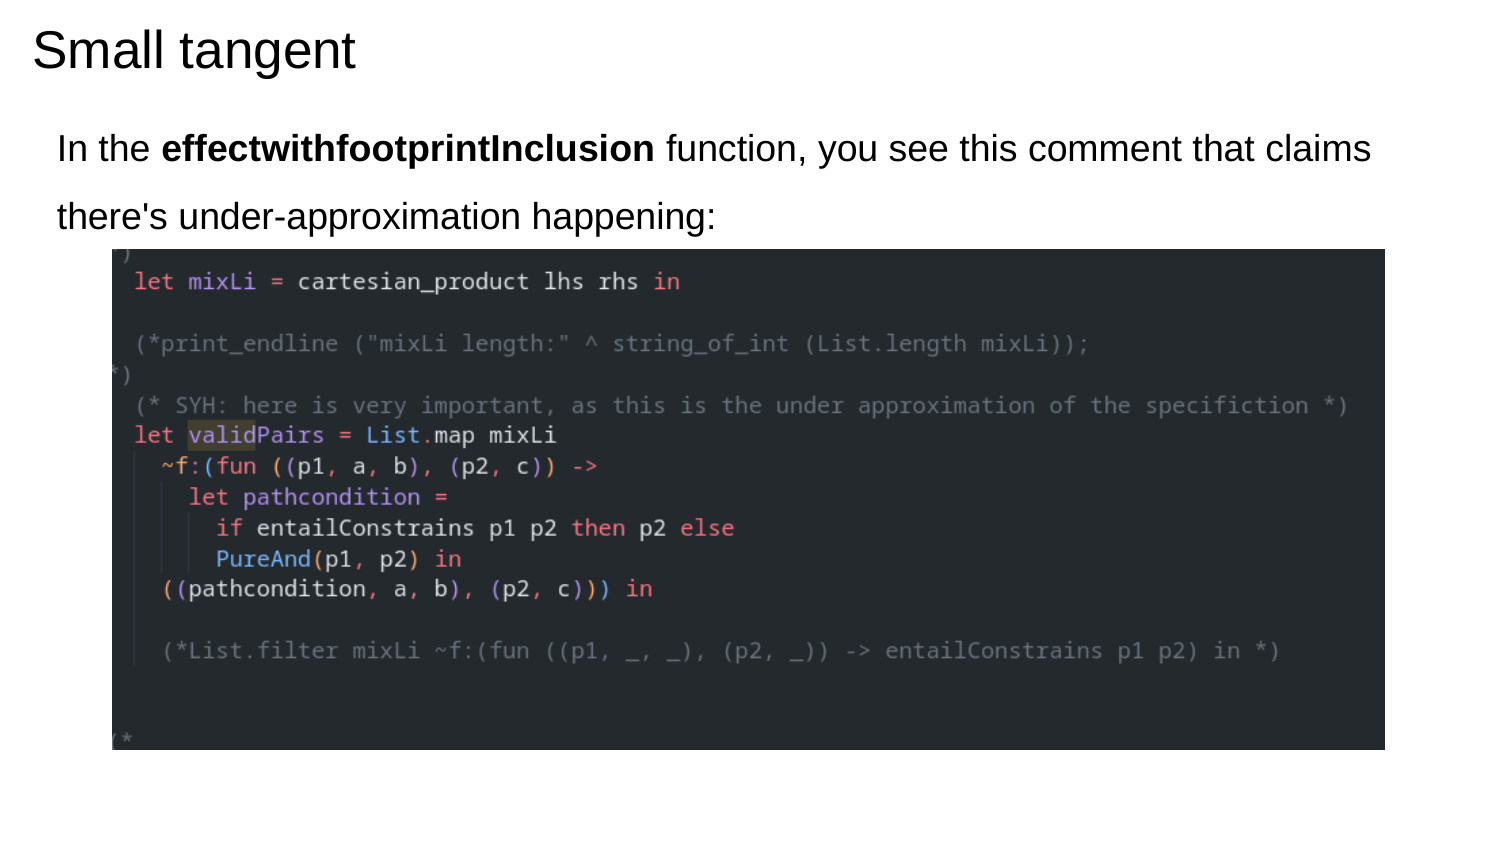

# Small tangent
In the effectwithfootprintInclusion function, you see this comment that claims there's under-approximation happening: